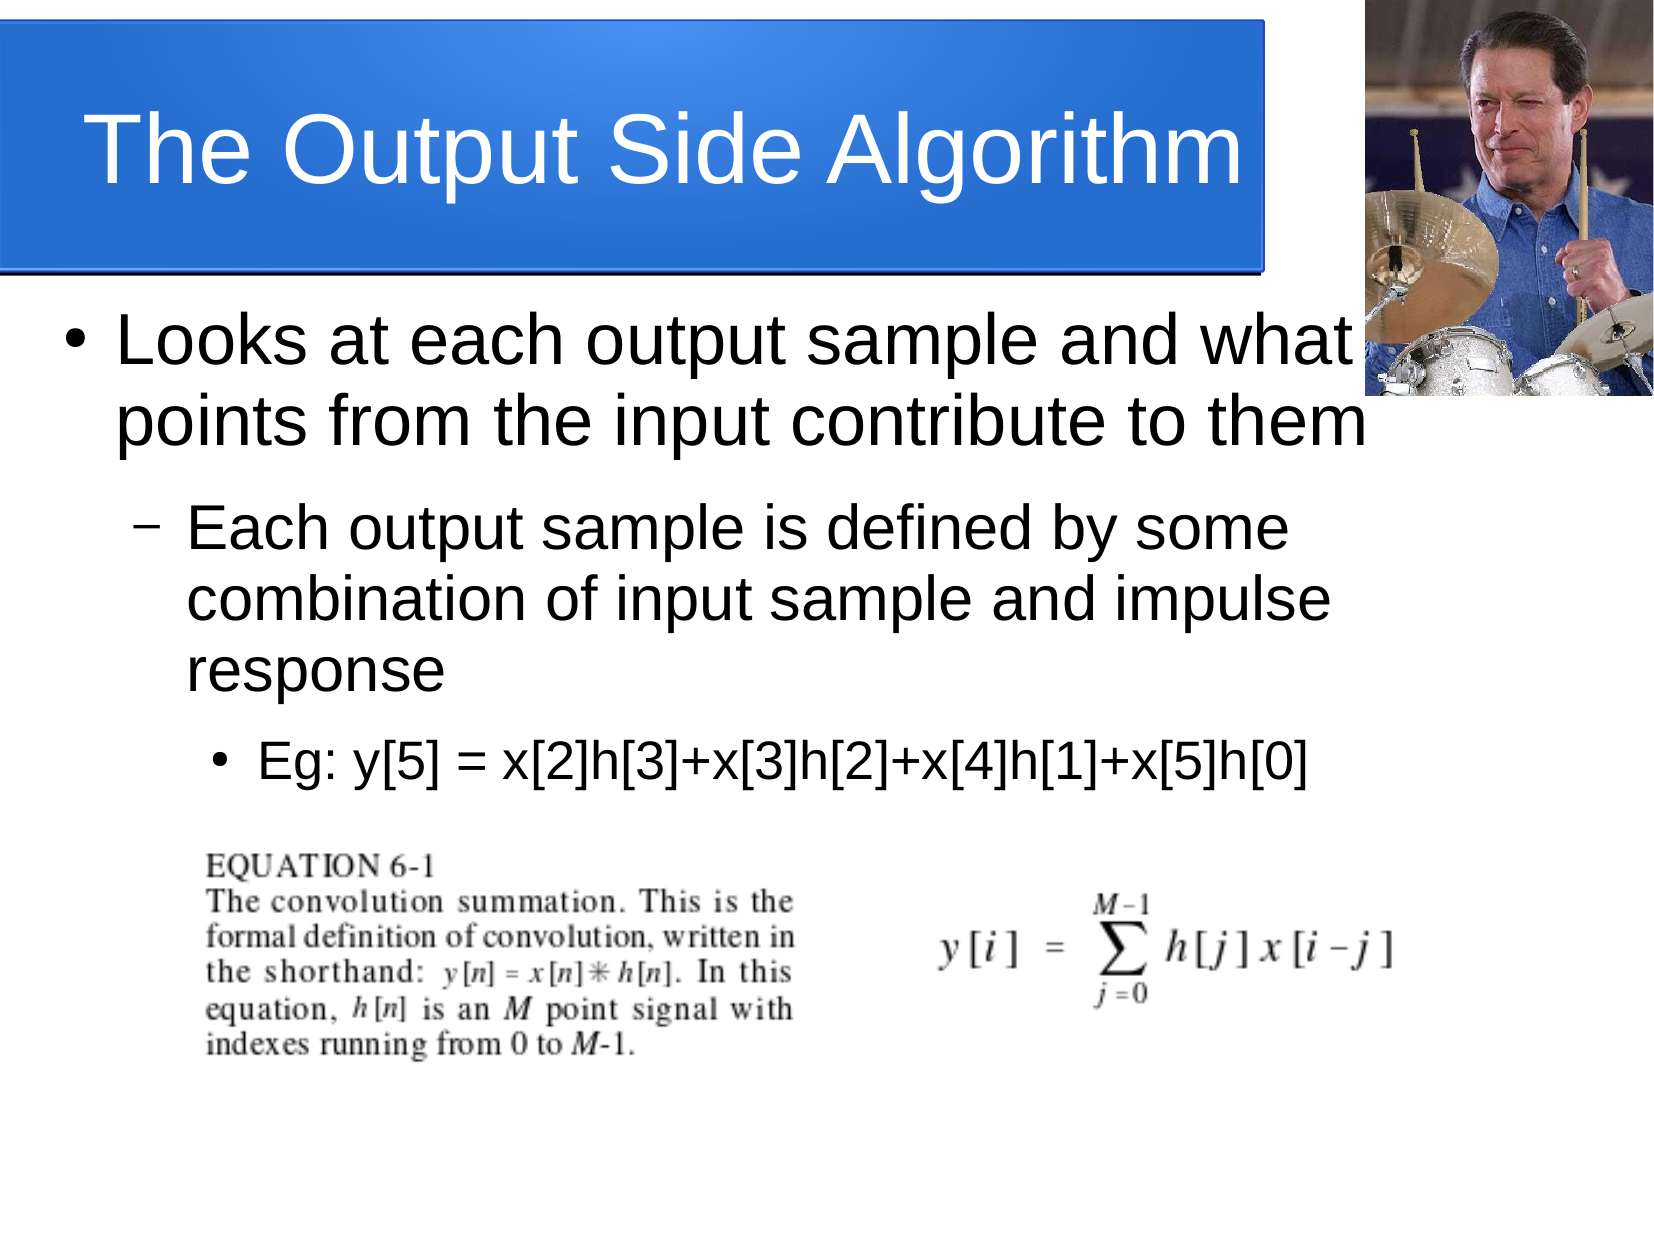

# The Output Side Algorithm
Looks at each output sample and what points from the input contribute to them
Each output sample is defined by some combination of input sample and impulse response
Eg: y[5] = x[2]h[3]+x[3]h[2]+x[4]h[1]+x[5]h[0]